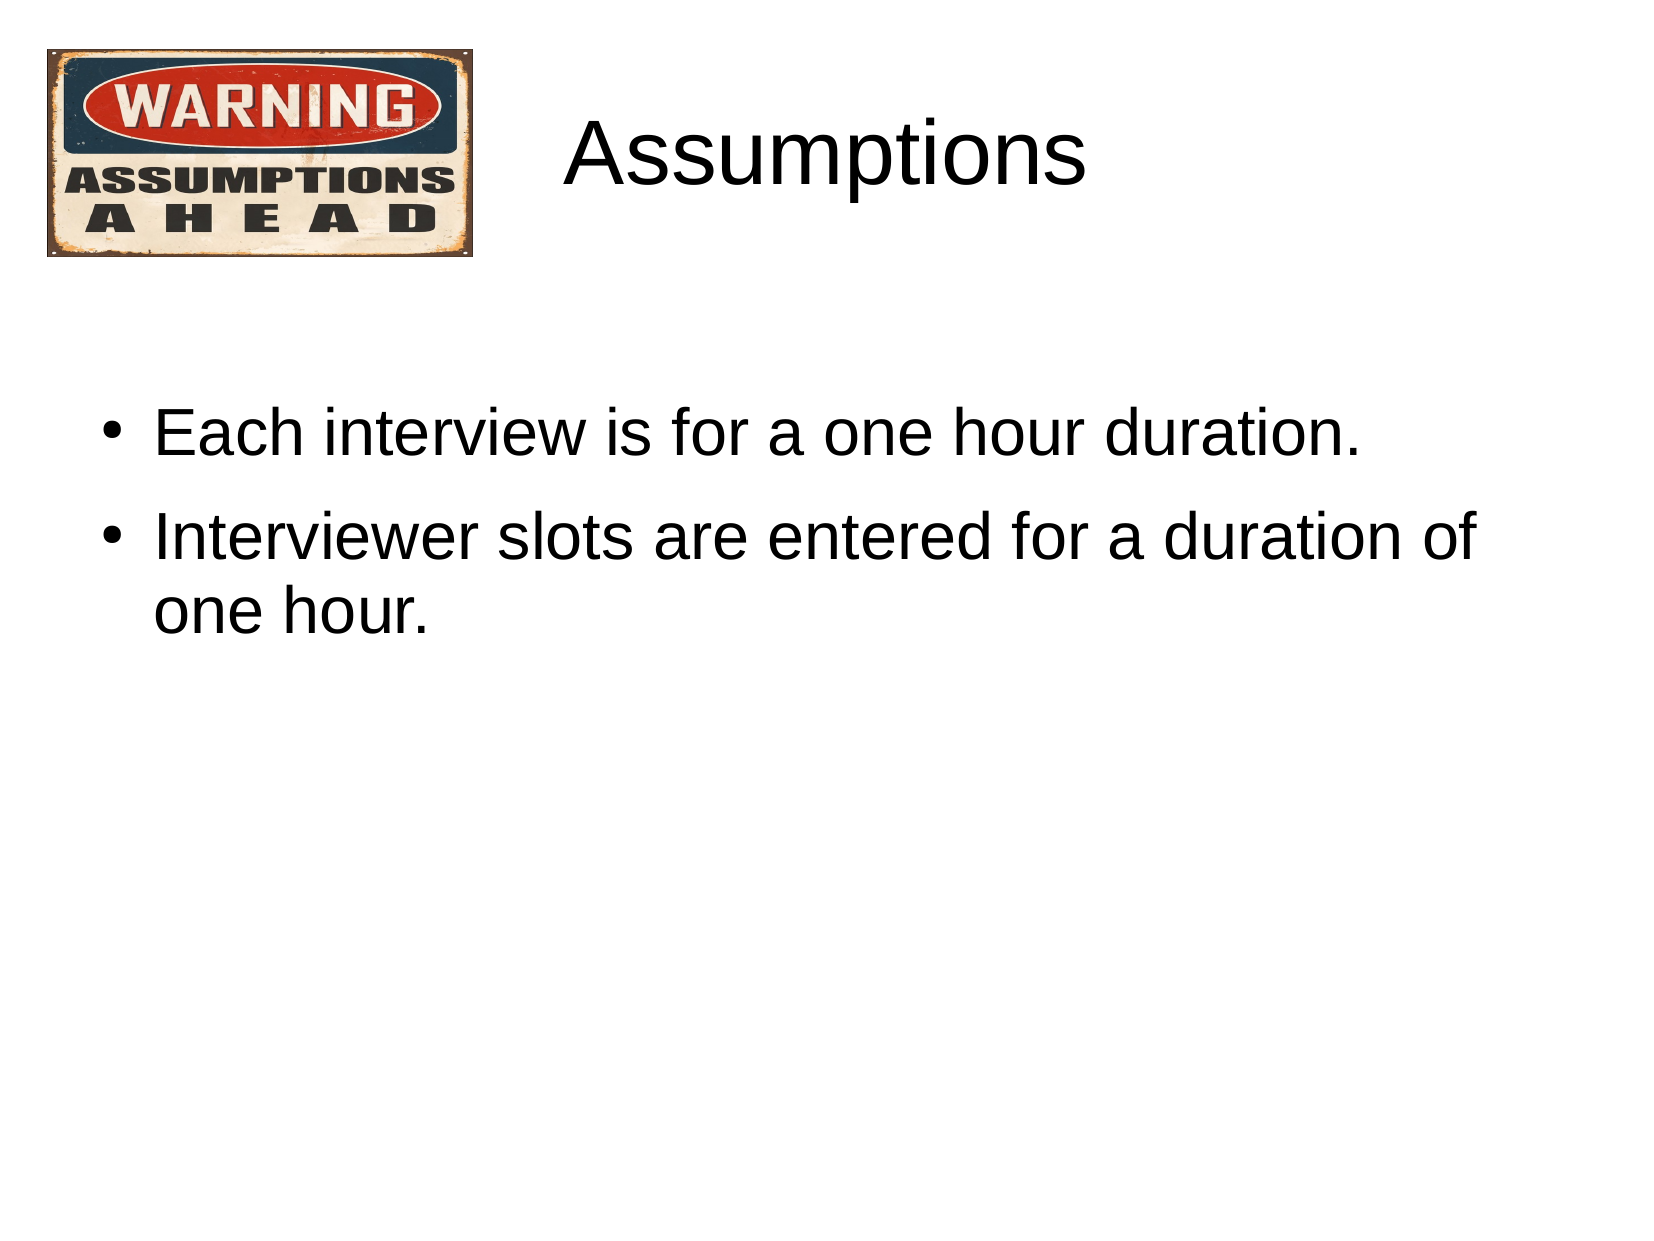

# Assumptions
Each interview is for a one hour duration.
Interviewer slots are entered for a duration of one hour.